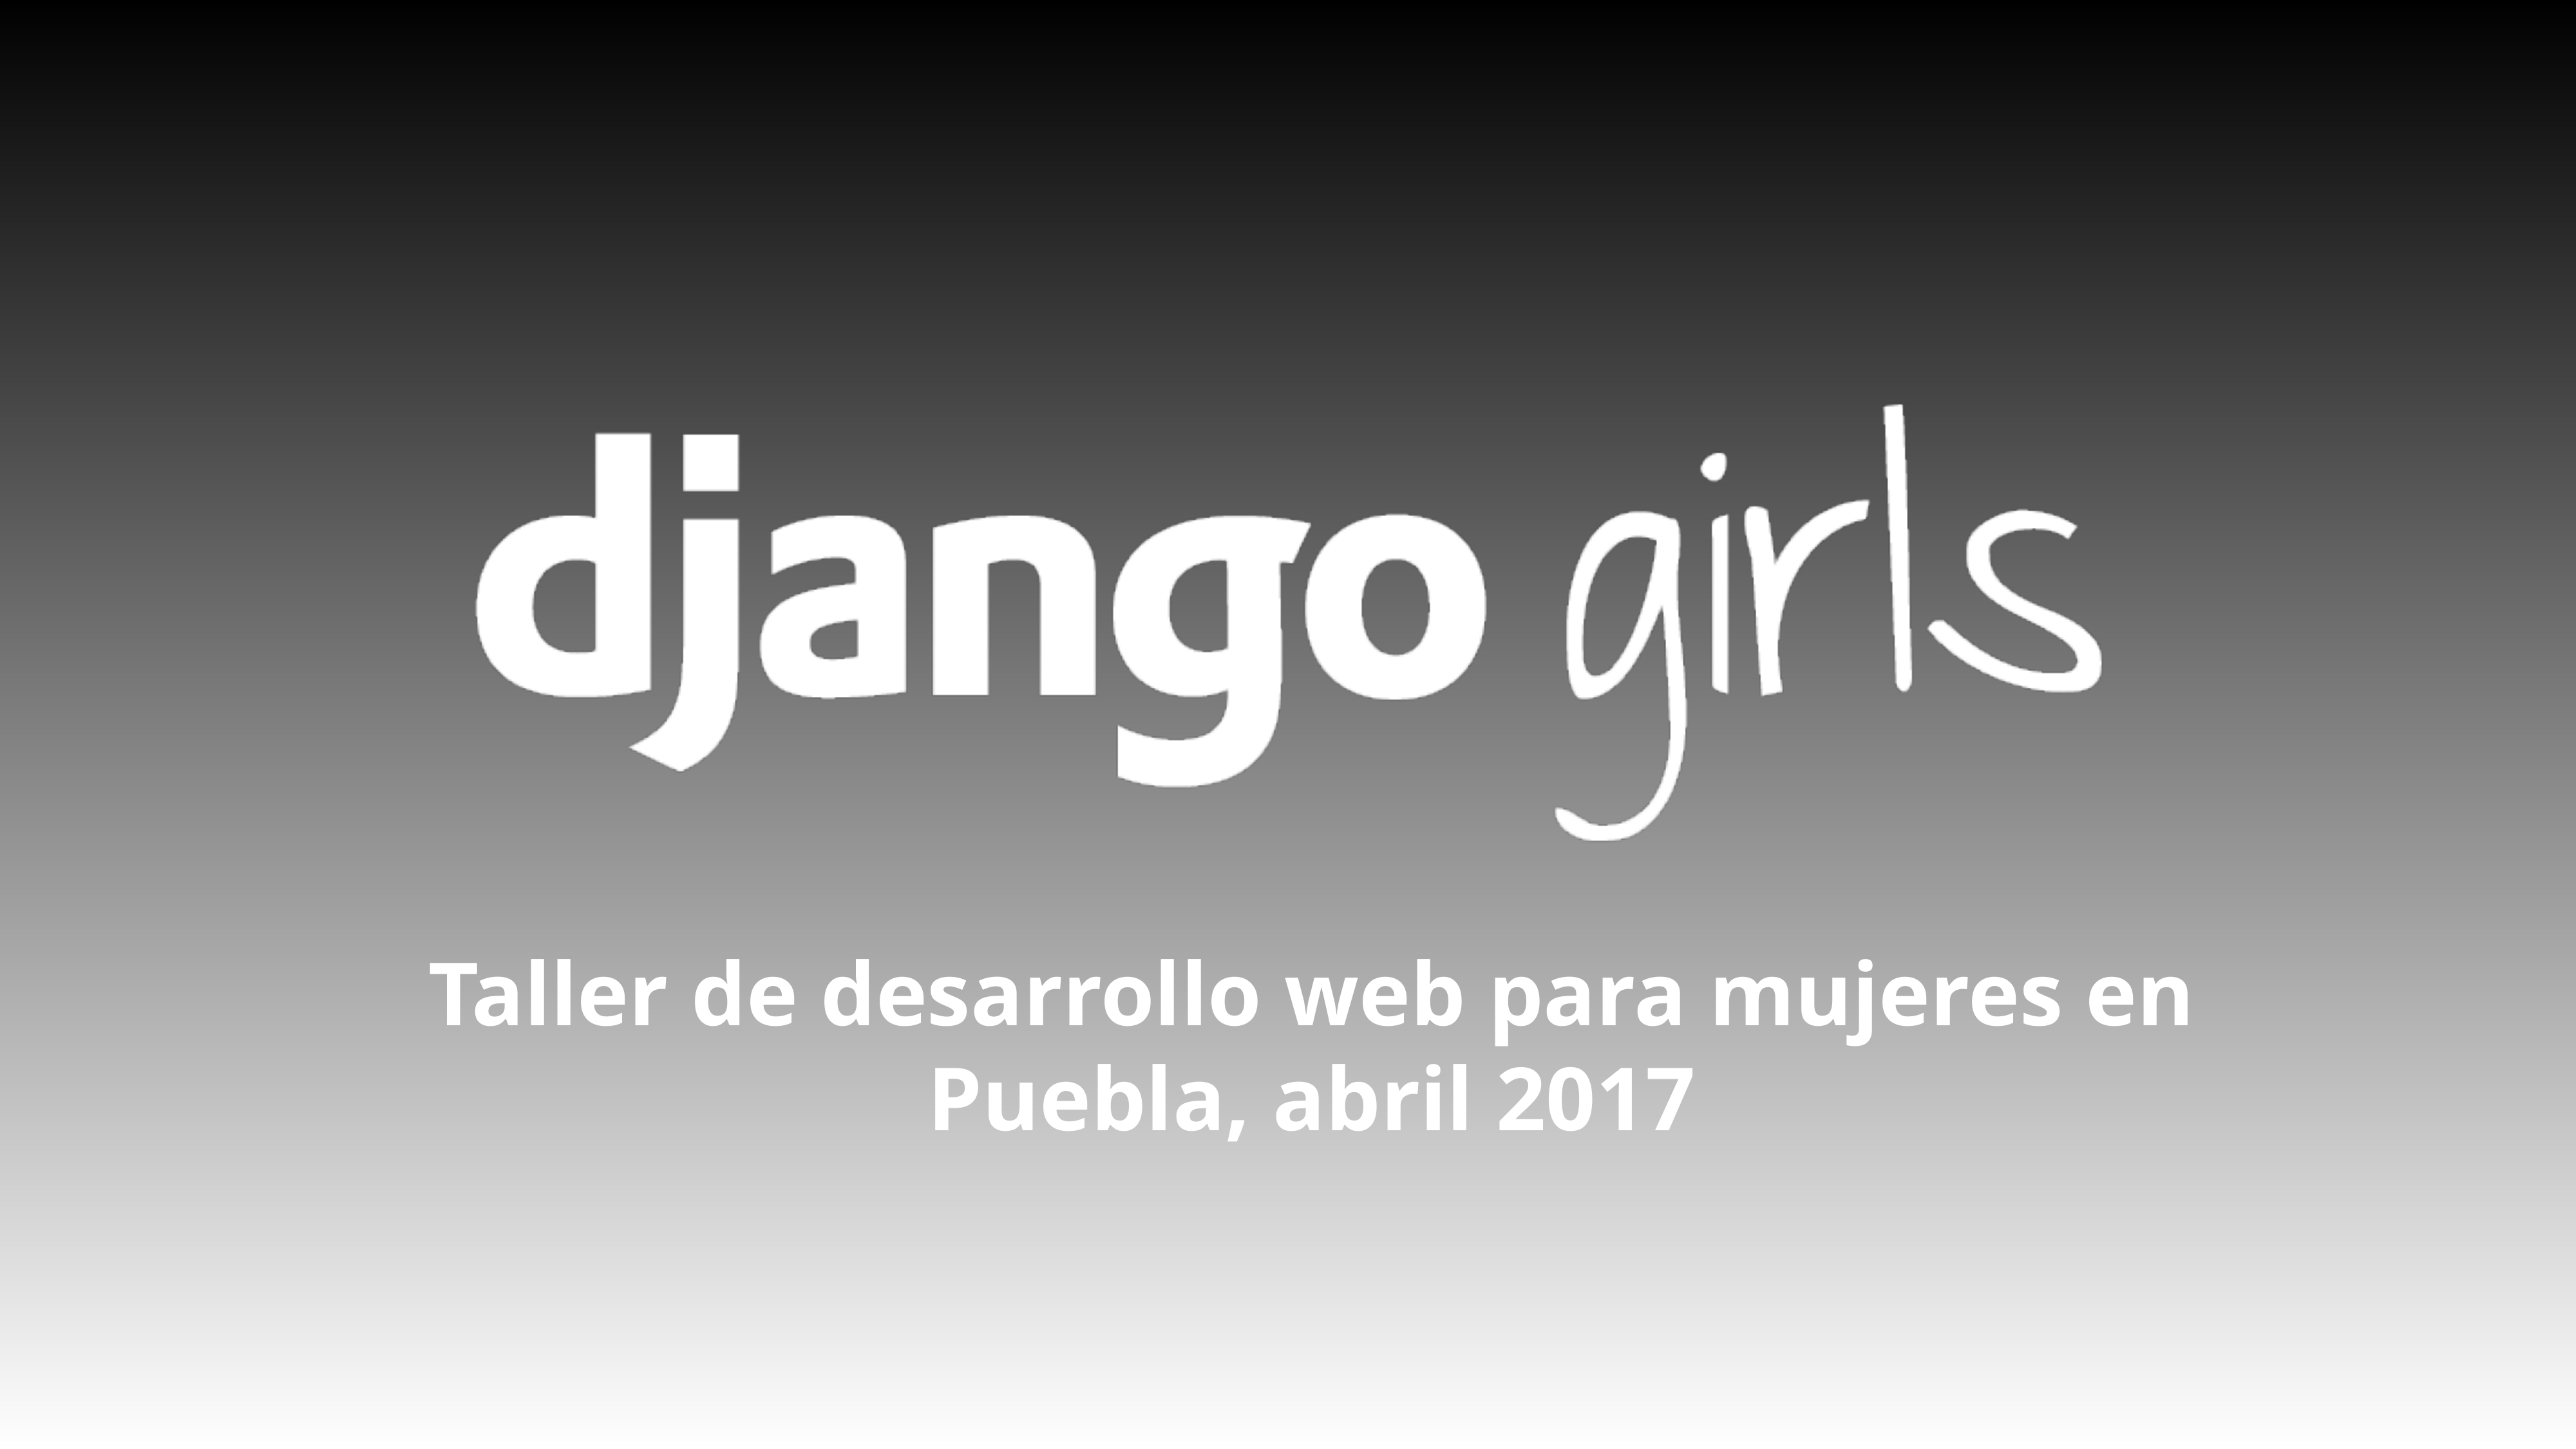

Taller de desarrollo web para mujeres en Puebla, abril 2017